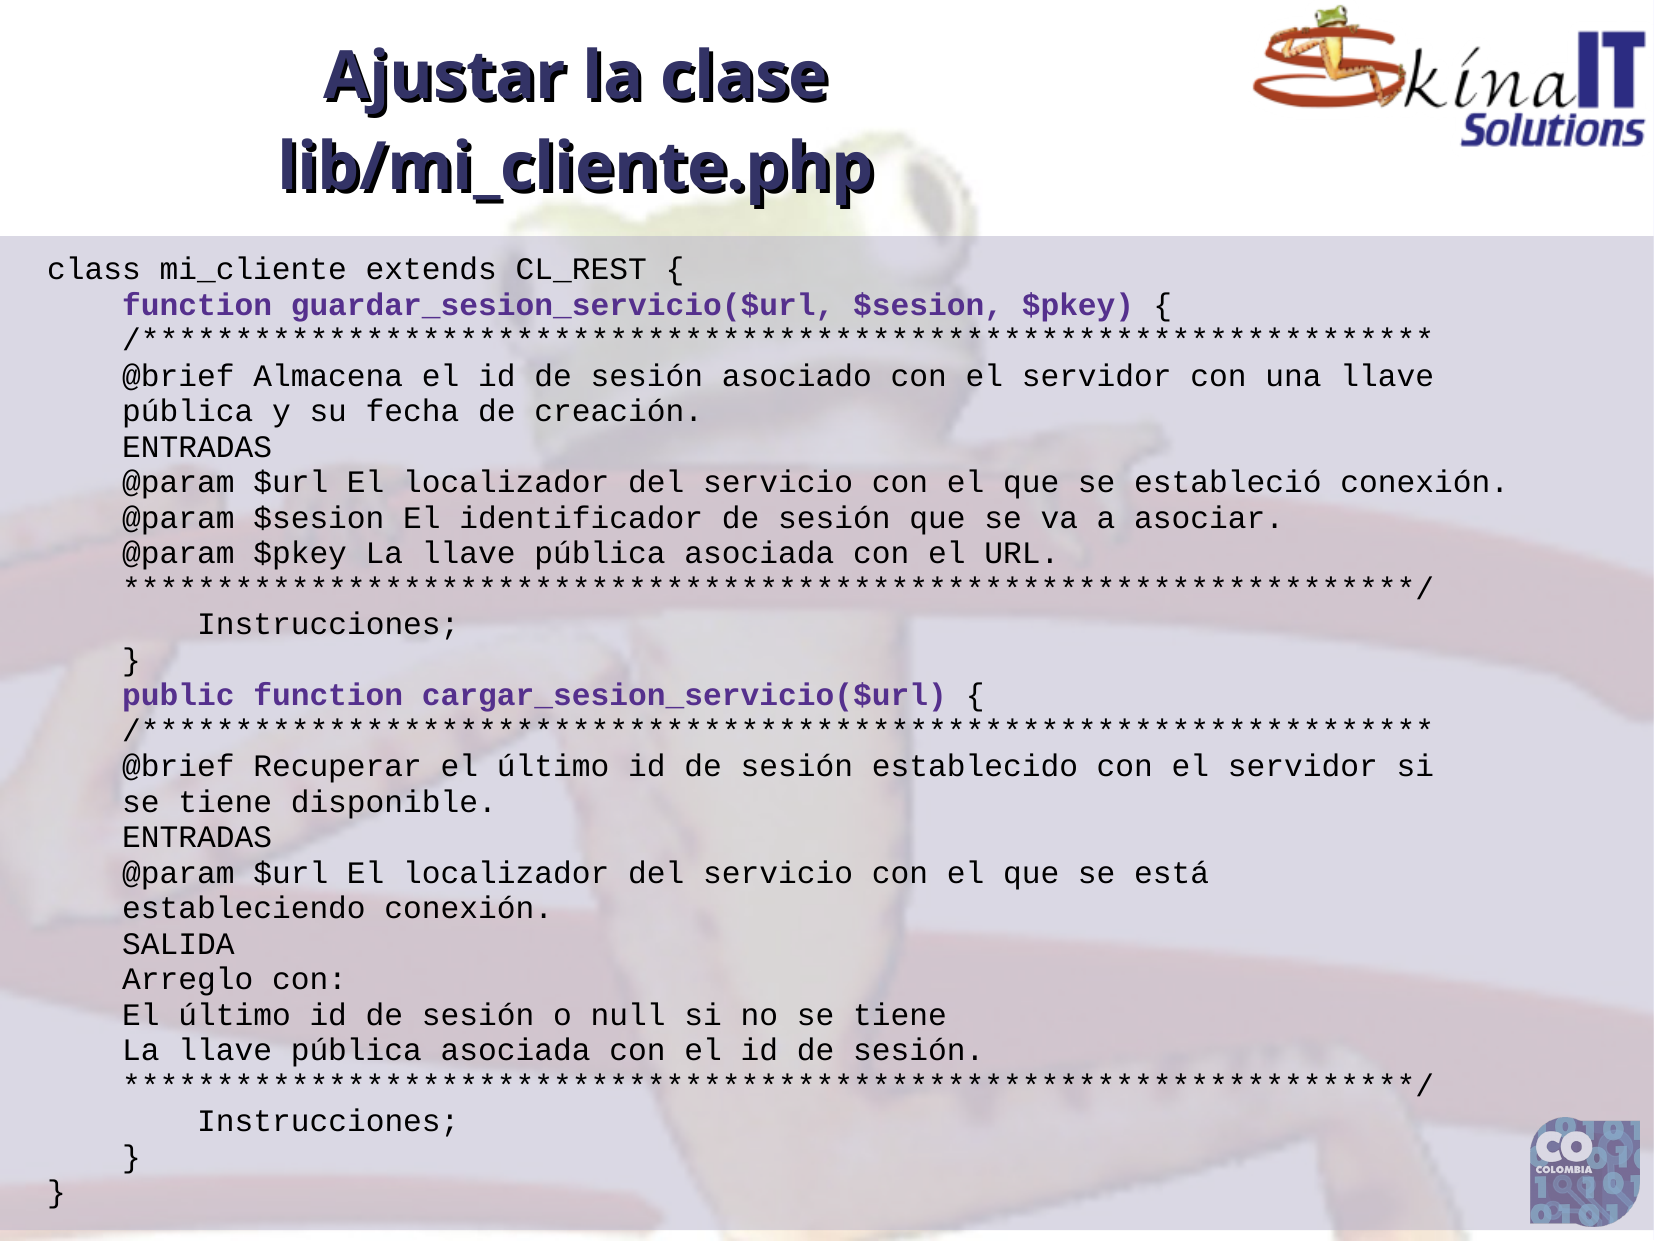

# Ajustar la clase lib/mi_cliente.php
class mi_cliente extends CL_REST {
 function guardar_sesion_servicio($url, $sesion, $pkey) {
 /*********************************************************************
 @brief Almacena el id de sesión asociado con el servidor con una llave
 pública y su fecha de creación.
 ENTRADAS
 @param $url El localizador del servicio con el que se estableció conexión.
 @param $sesion El identificador de sesión que se va a asociar.
 @param $pkey La llave pública asociada con el URL.
 *********************************************************************/
 Instrucciones;
 }
 public function cargar_sesion_servicio($url) {
 /*********************************************************************
 @brief Recuperar el último id de sesión establecido con el servidor si
 se tiene disponible.
 ENTRADAS
 @param $url El localizador del servicio con el que se está
 estableciendo conexión.
 SALIDA
 Arreglo con:
 El último id de sesión o null si no se tiene
 La llave pública asociada con el id de sesión.
 *********************************************************************/
 Instrucciones;
 }
}